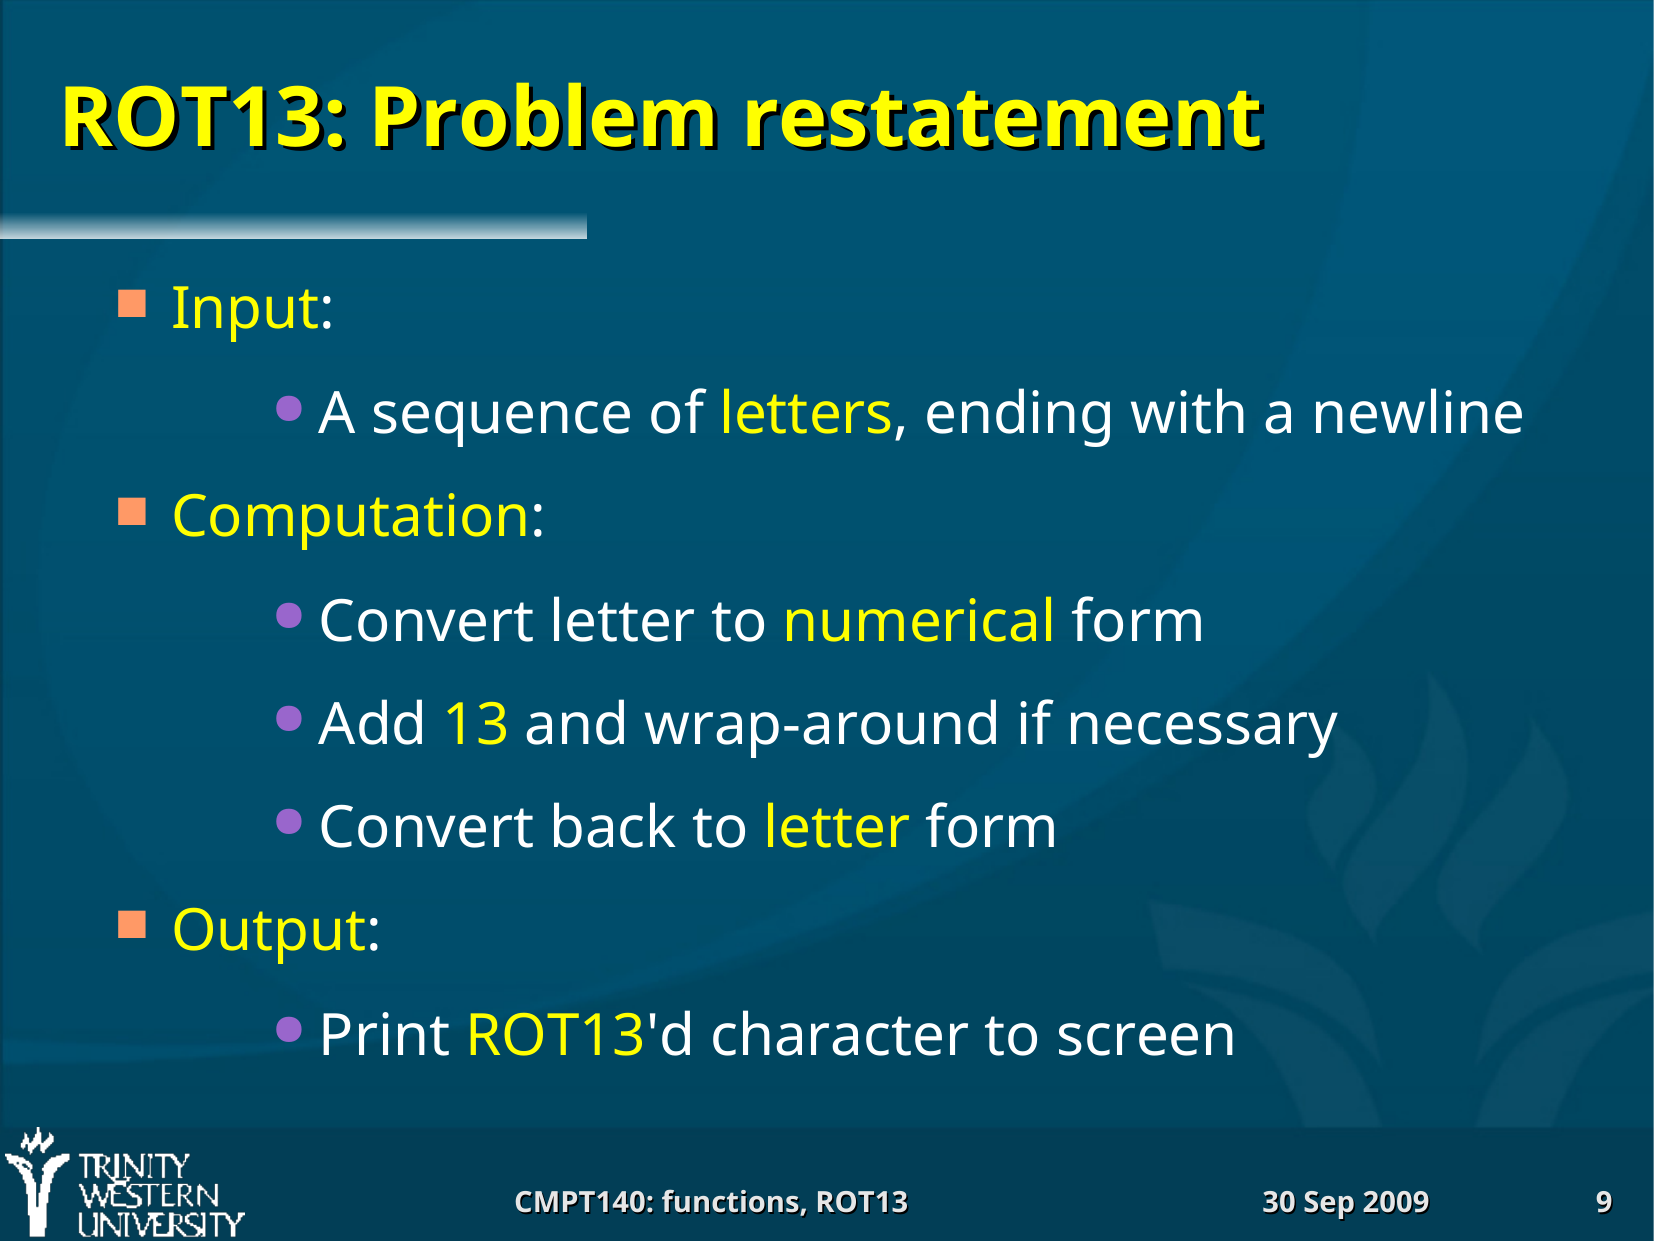

# ROT13: Problem restatement
Input:
A sequence of letters, ending with a newline
Computation:
Convert letter to numerical form
Add 13 and wrap-around if necessary
Convert back to letter form
Output:
Print ROT13'd character to screen
CMPT140: functions, ROT13
30 Sep 2009
9